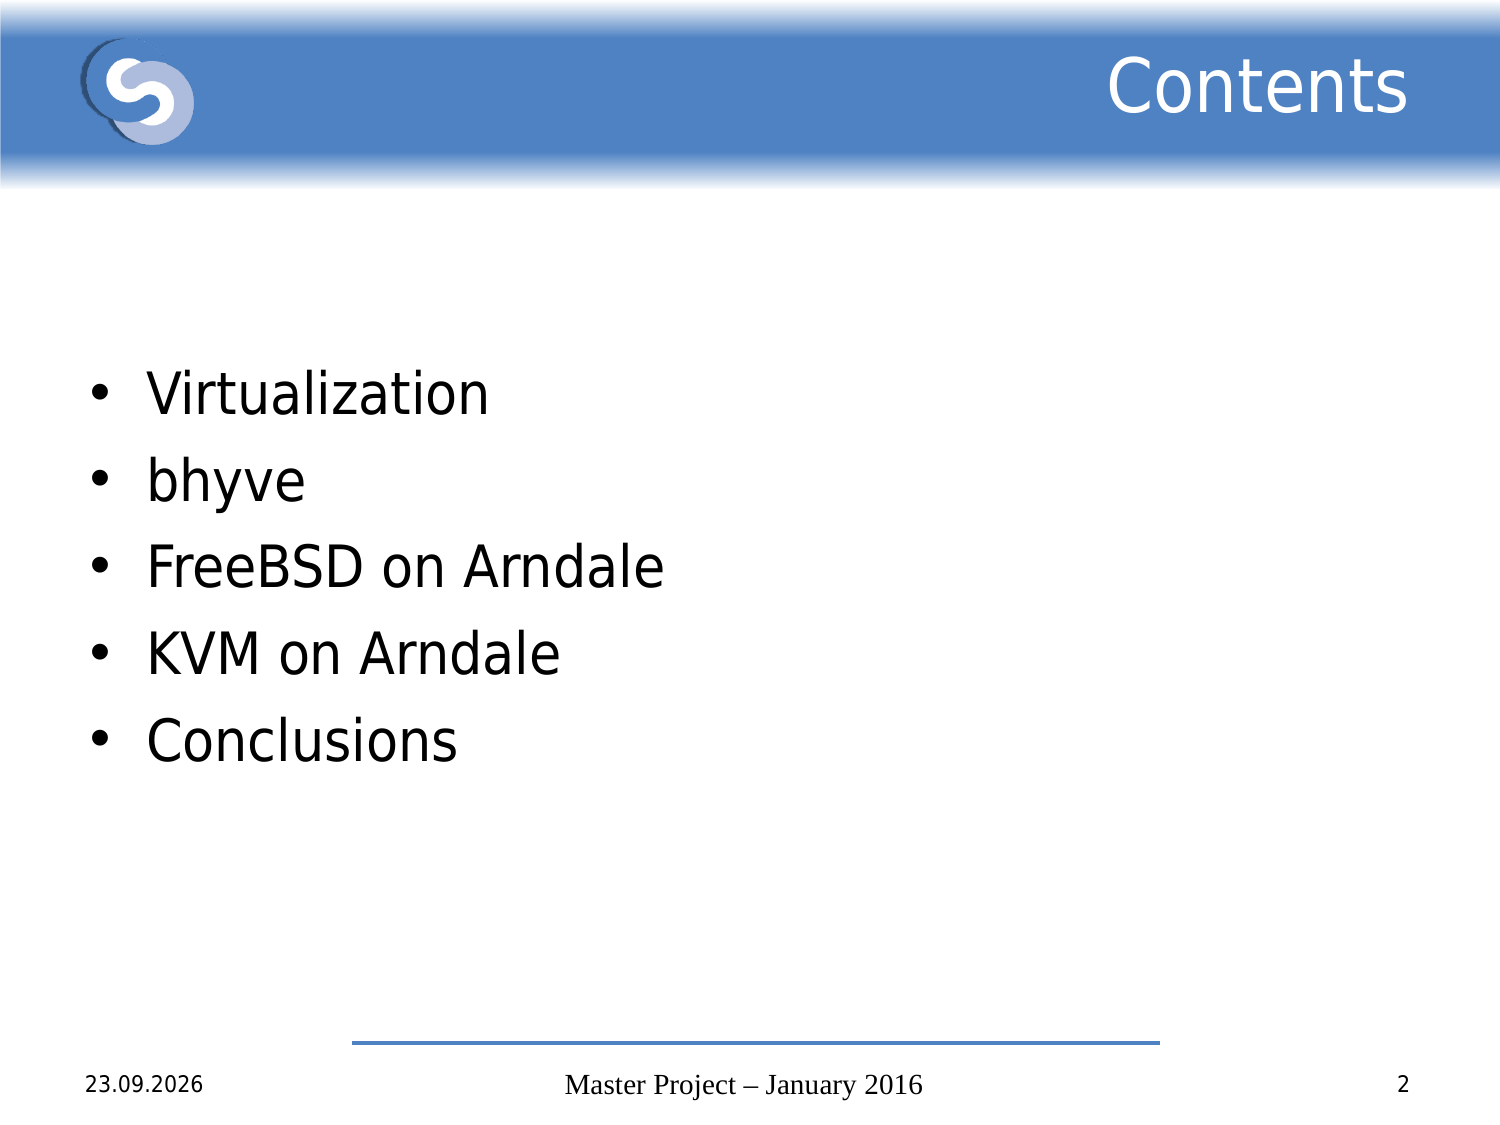

# Contents
Virtualization
bhyve
FreeBSD on Arndale
KVM on Arndale
Conclusions
Master Project – January 2016
2